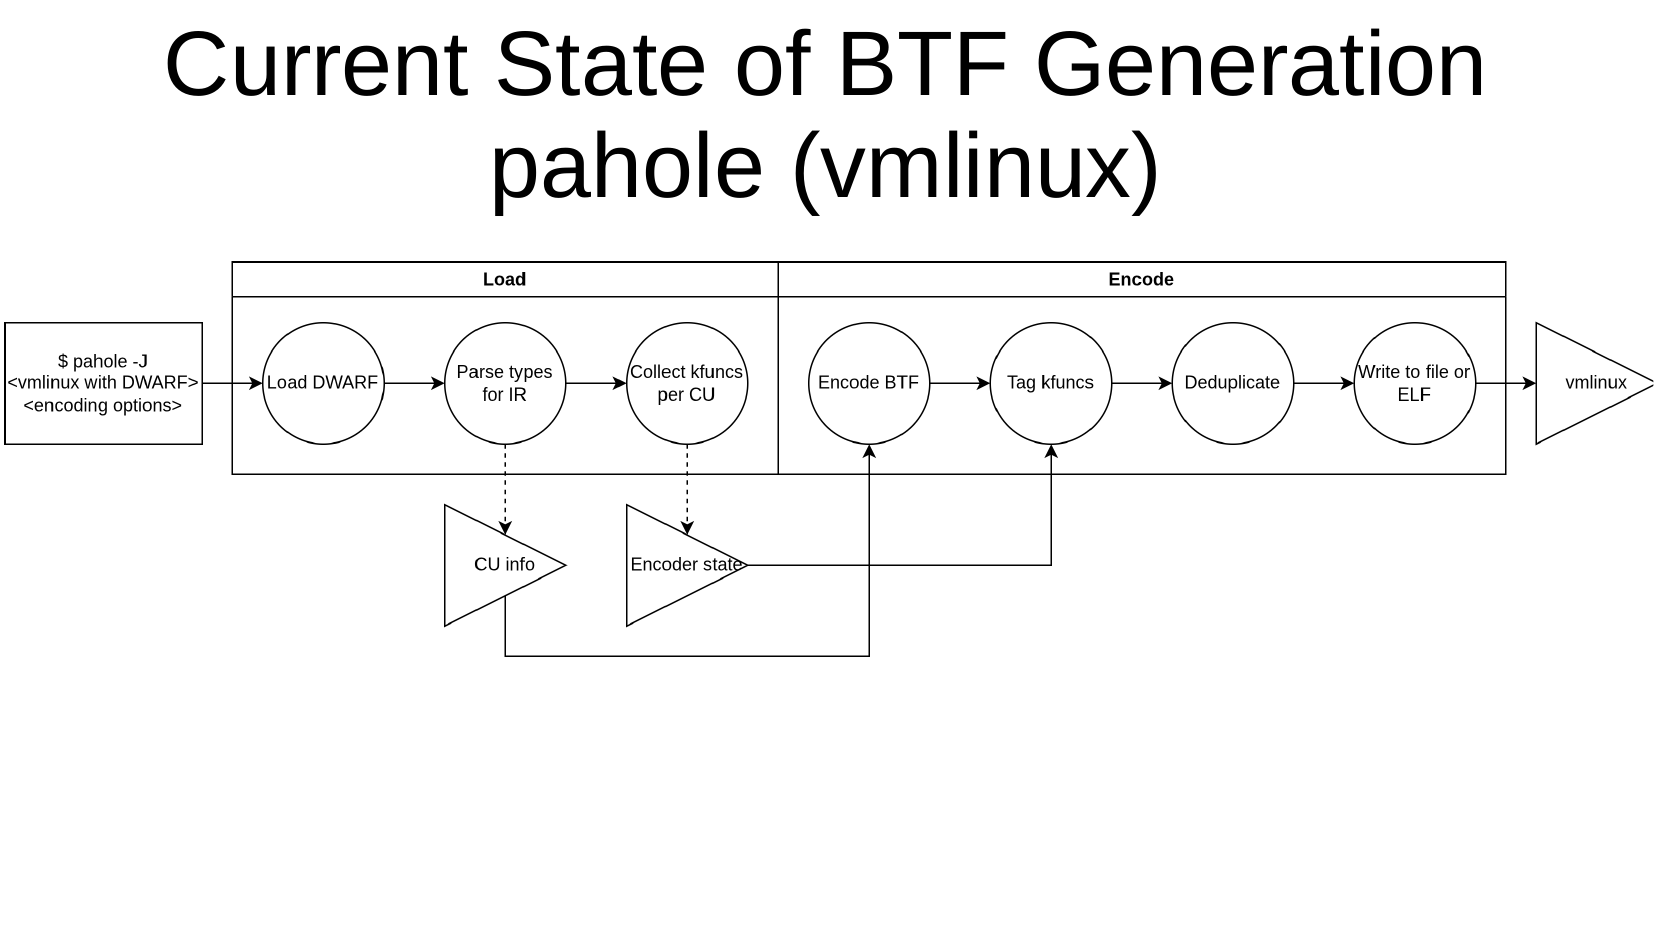

# Current State of BTF Generation pahole (vmlinux)